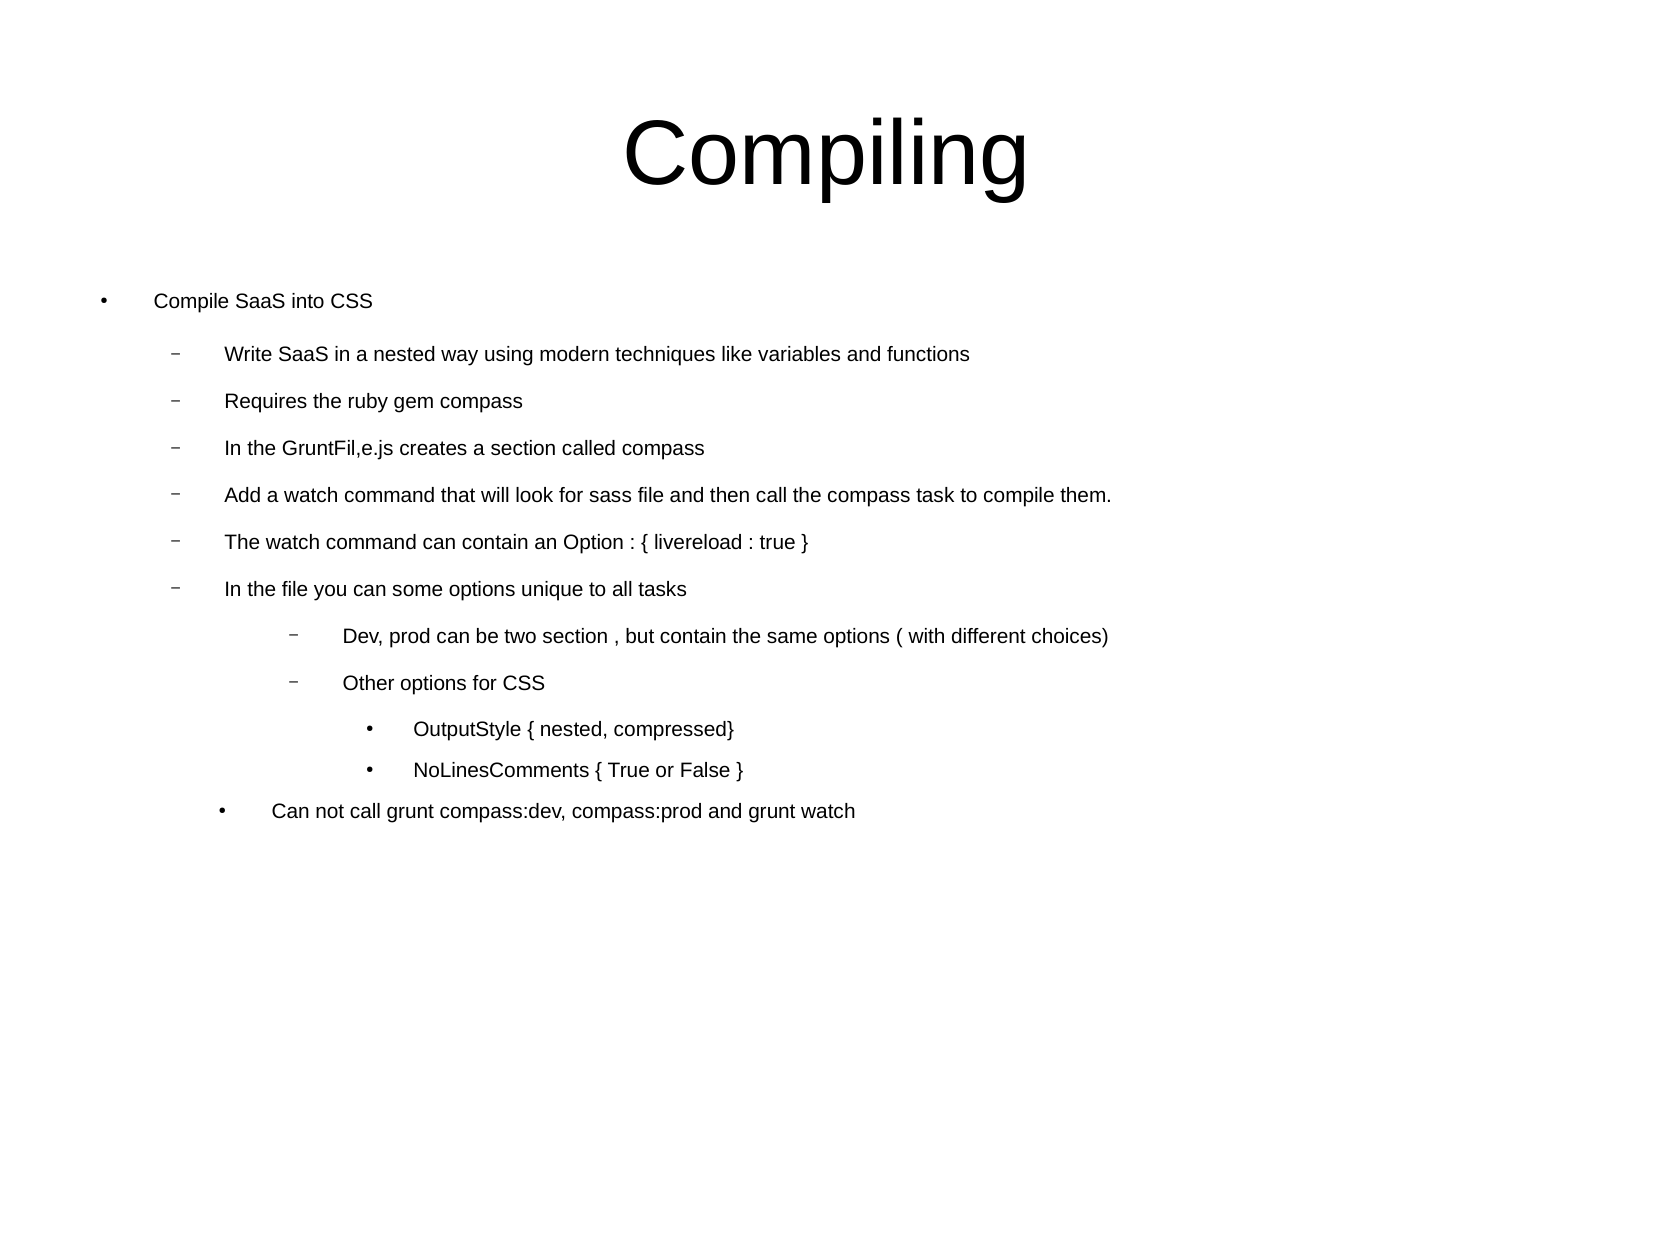

# Compiling
Compile SaaS into CSS
Write SaaS in a nested way using modern techniques like variables and functions
Requires the ruby gem compass
In the GruntFil,e.js creates a section called compass
Add a watch command that will look for sass file and then call the compass task to compile them.
The watch command can contain an Option : { livereload : true }
In the file you can some options unique to all tasks
Dev, prod can be two section , but contain the same options ( with different choices)
Other options for CSS
OutputStyle { nested, compressed}
NoLinesComments { True or False }
Can not call grunt compass:dev, compass:prod and grunt watch